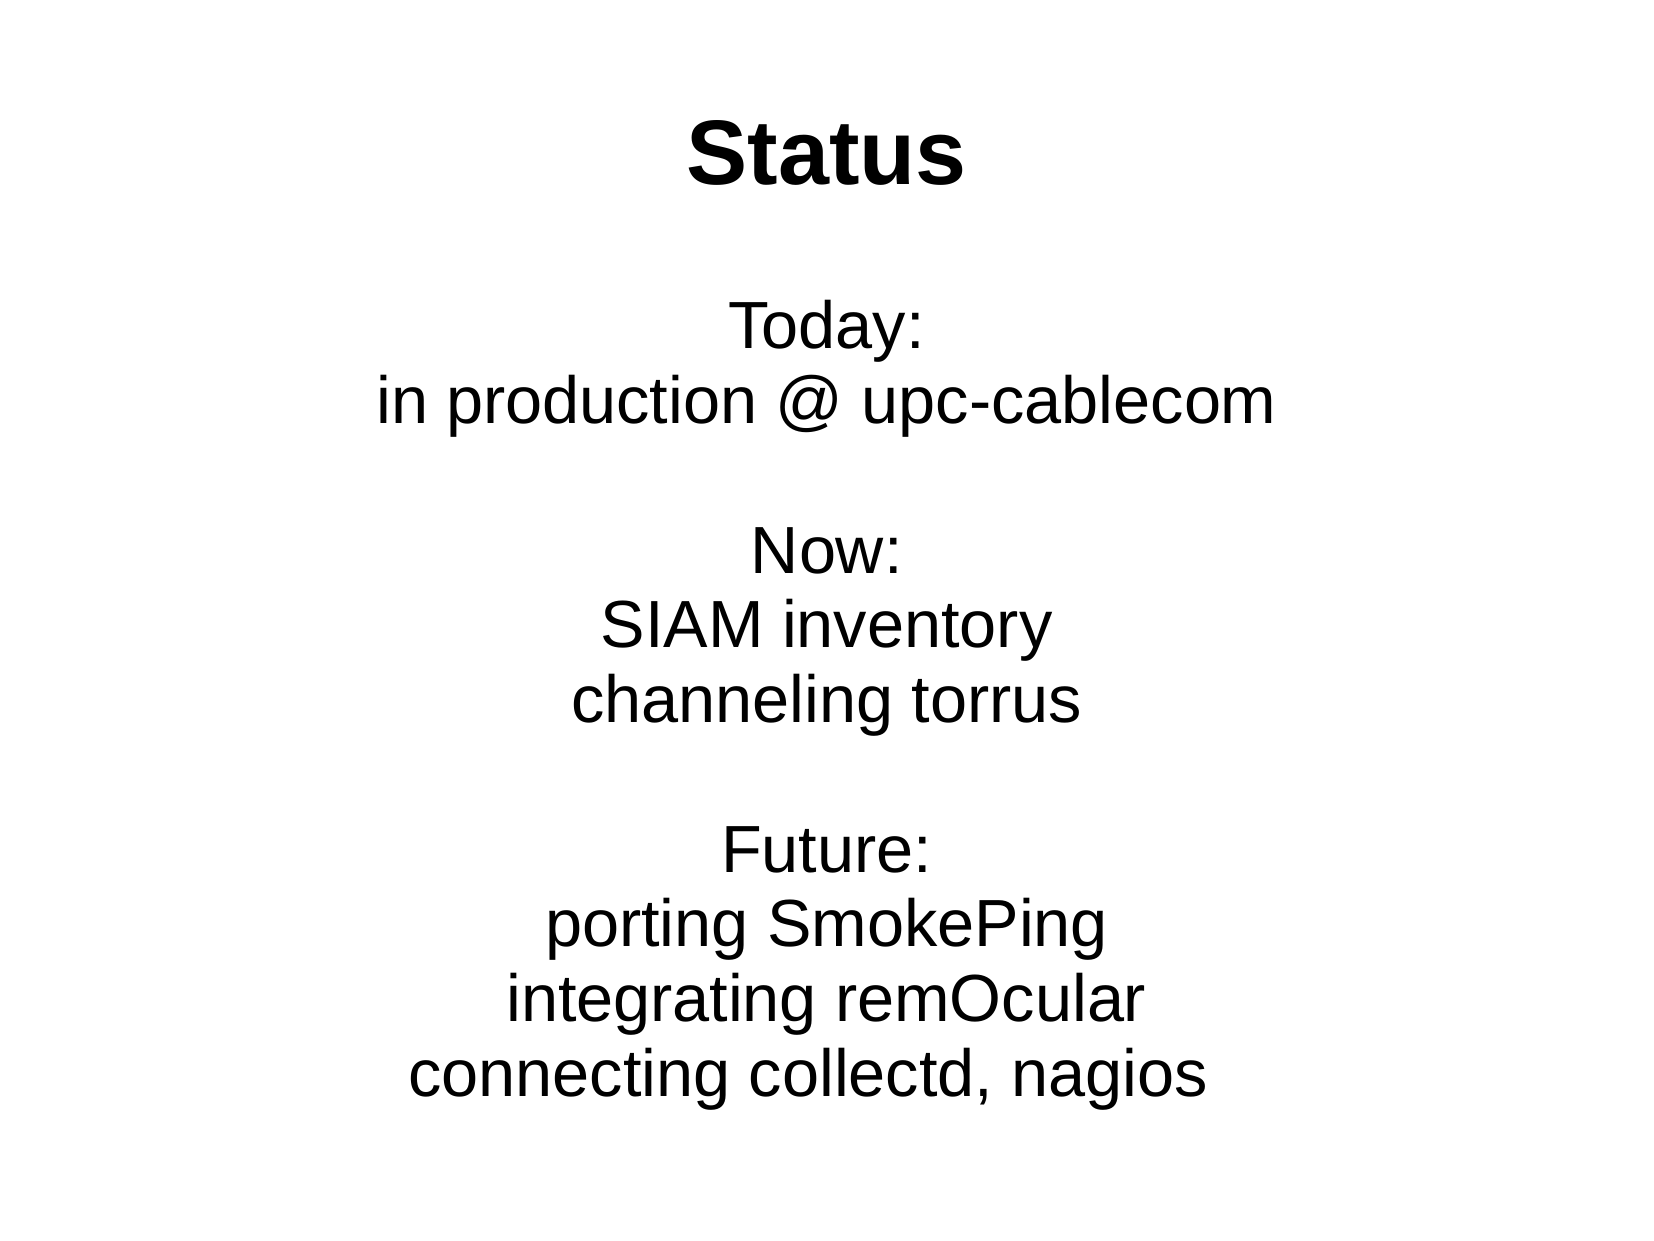

# Status
Today:
in production @ upc-cablecom
Now:
SIAM inventory
channeling torrus
Future:
porting SmokePing
integrating remOcular
connecting collectd, nagios